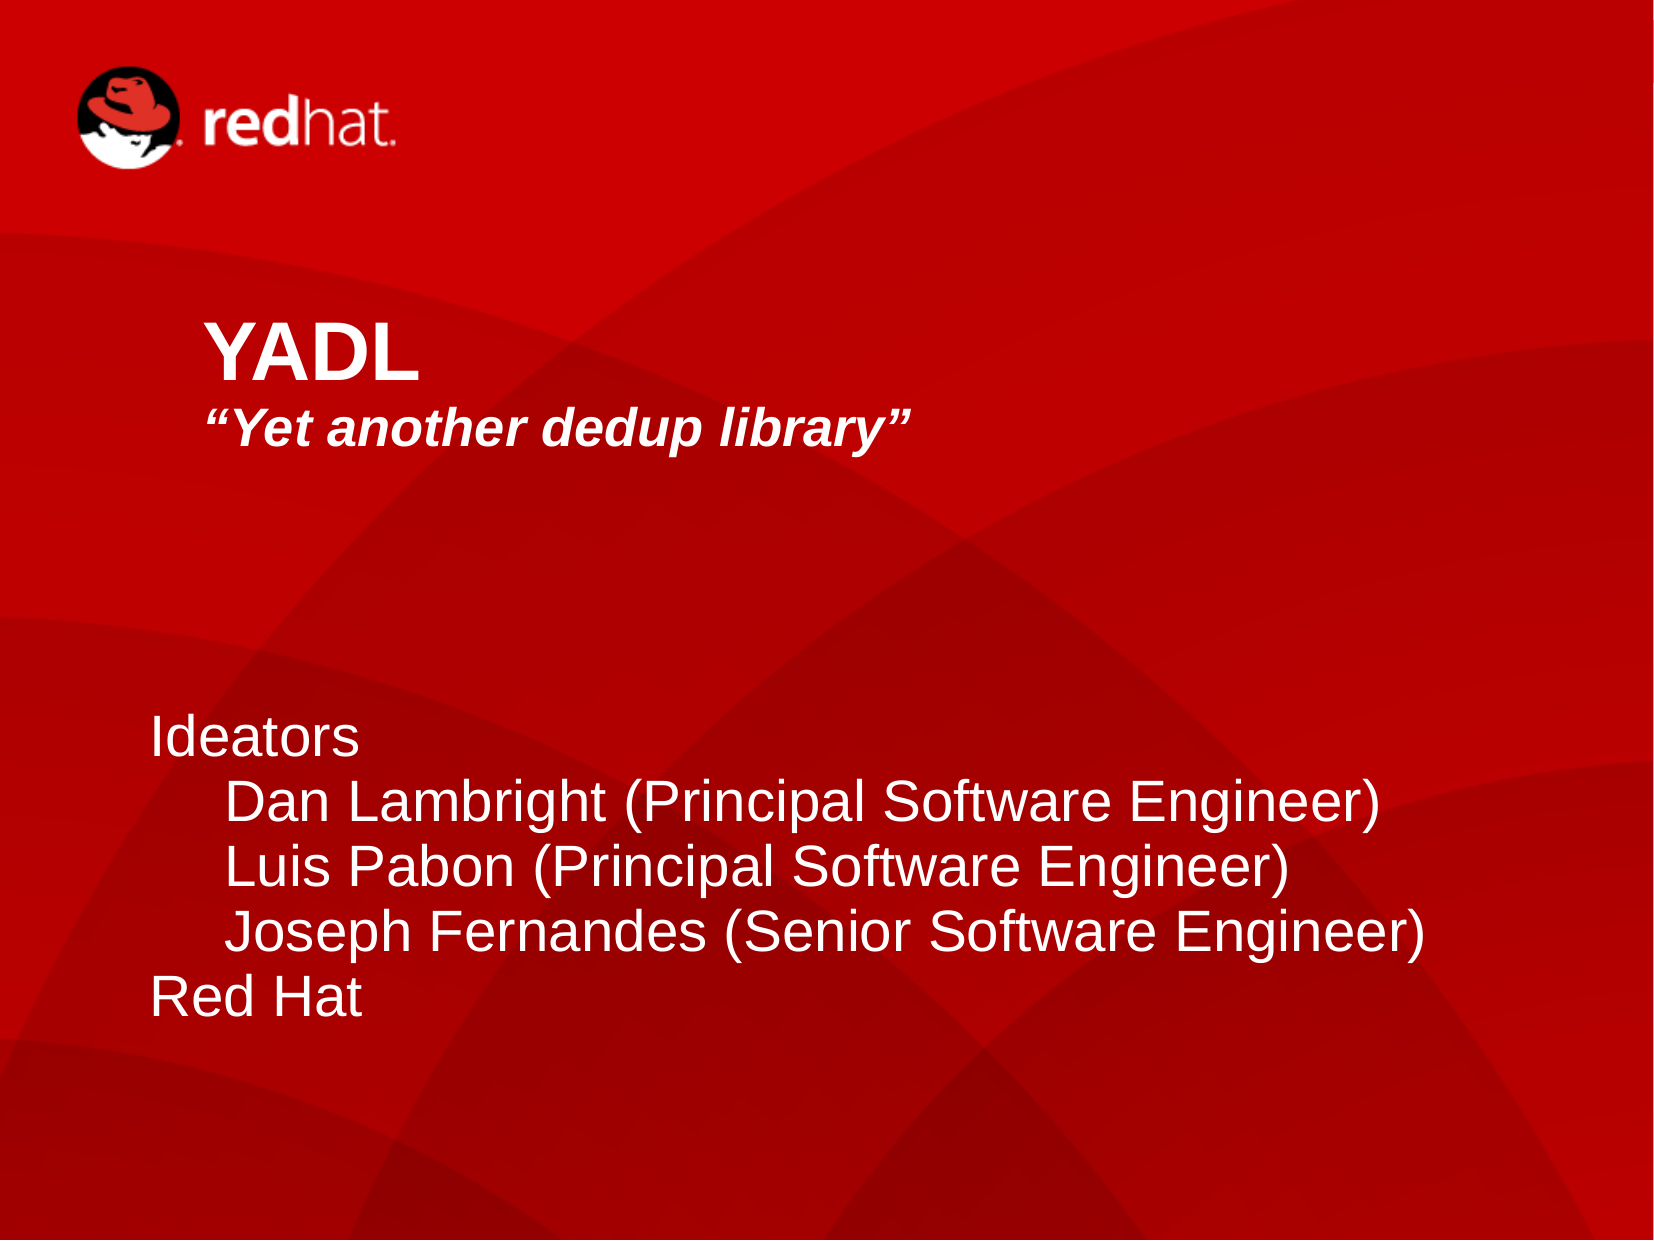

YADL
“Yet another dedup library”
Ideators
	Dan Lambright (Principal Software Engineer)
	Luis Pabon (Principal Software Engineer)
	Joseph Fernandes (Senior Software Engineer)
Red Hat